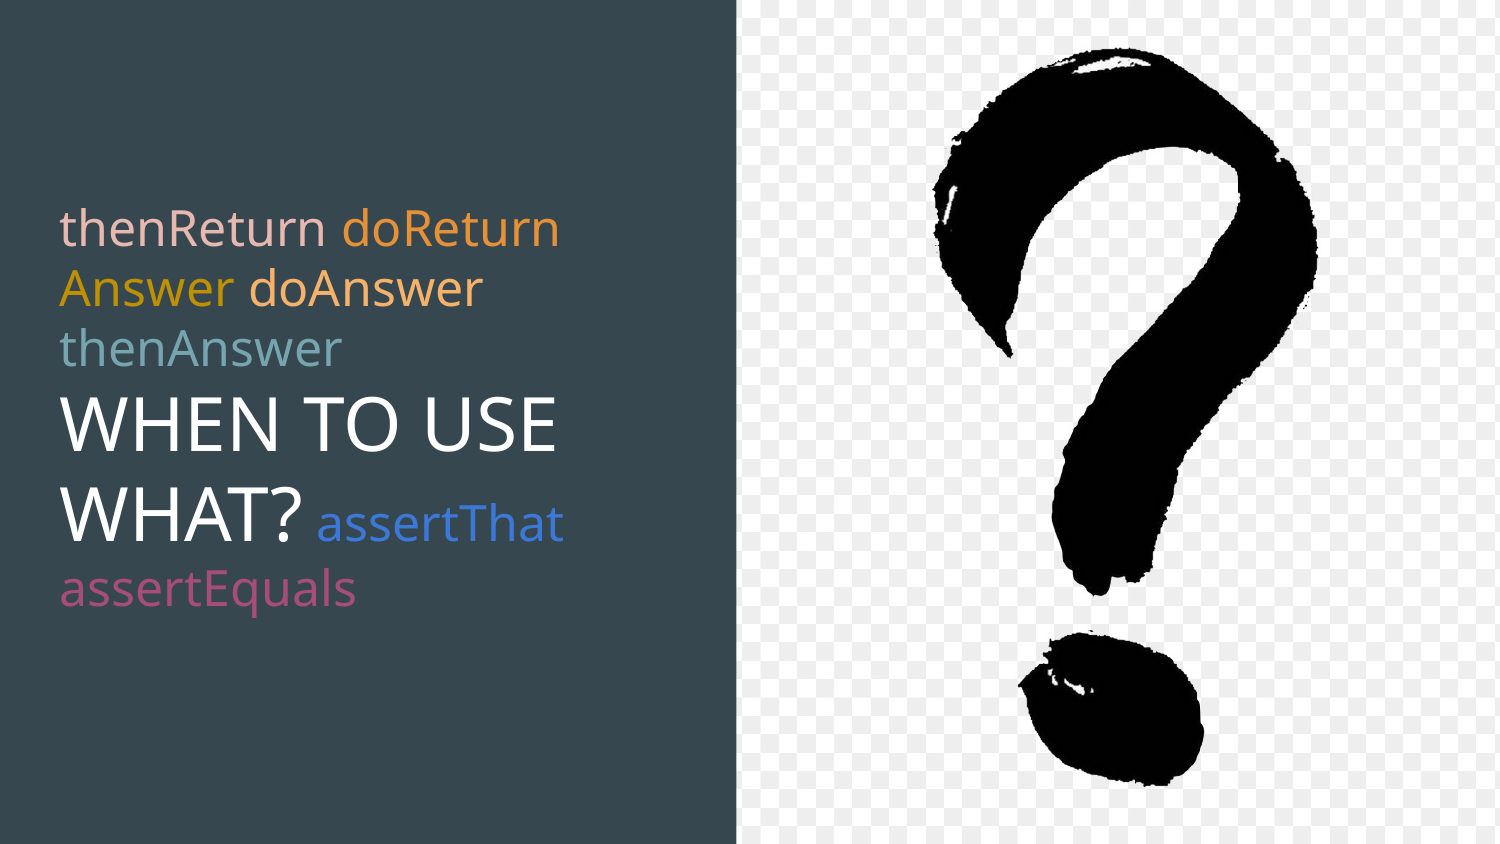

# thenReturn doReturn Answer doAnswer thenAnswer WHEN TO USE WHAT? assertThat assertEquals